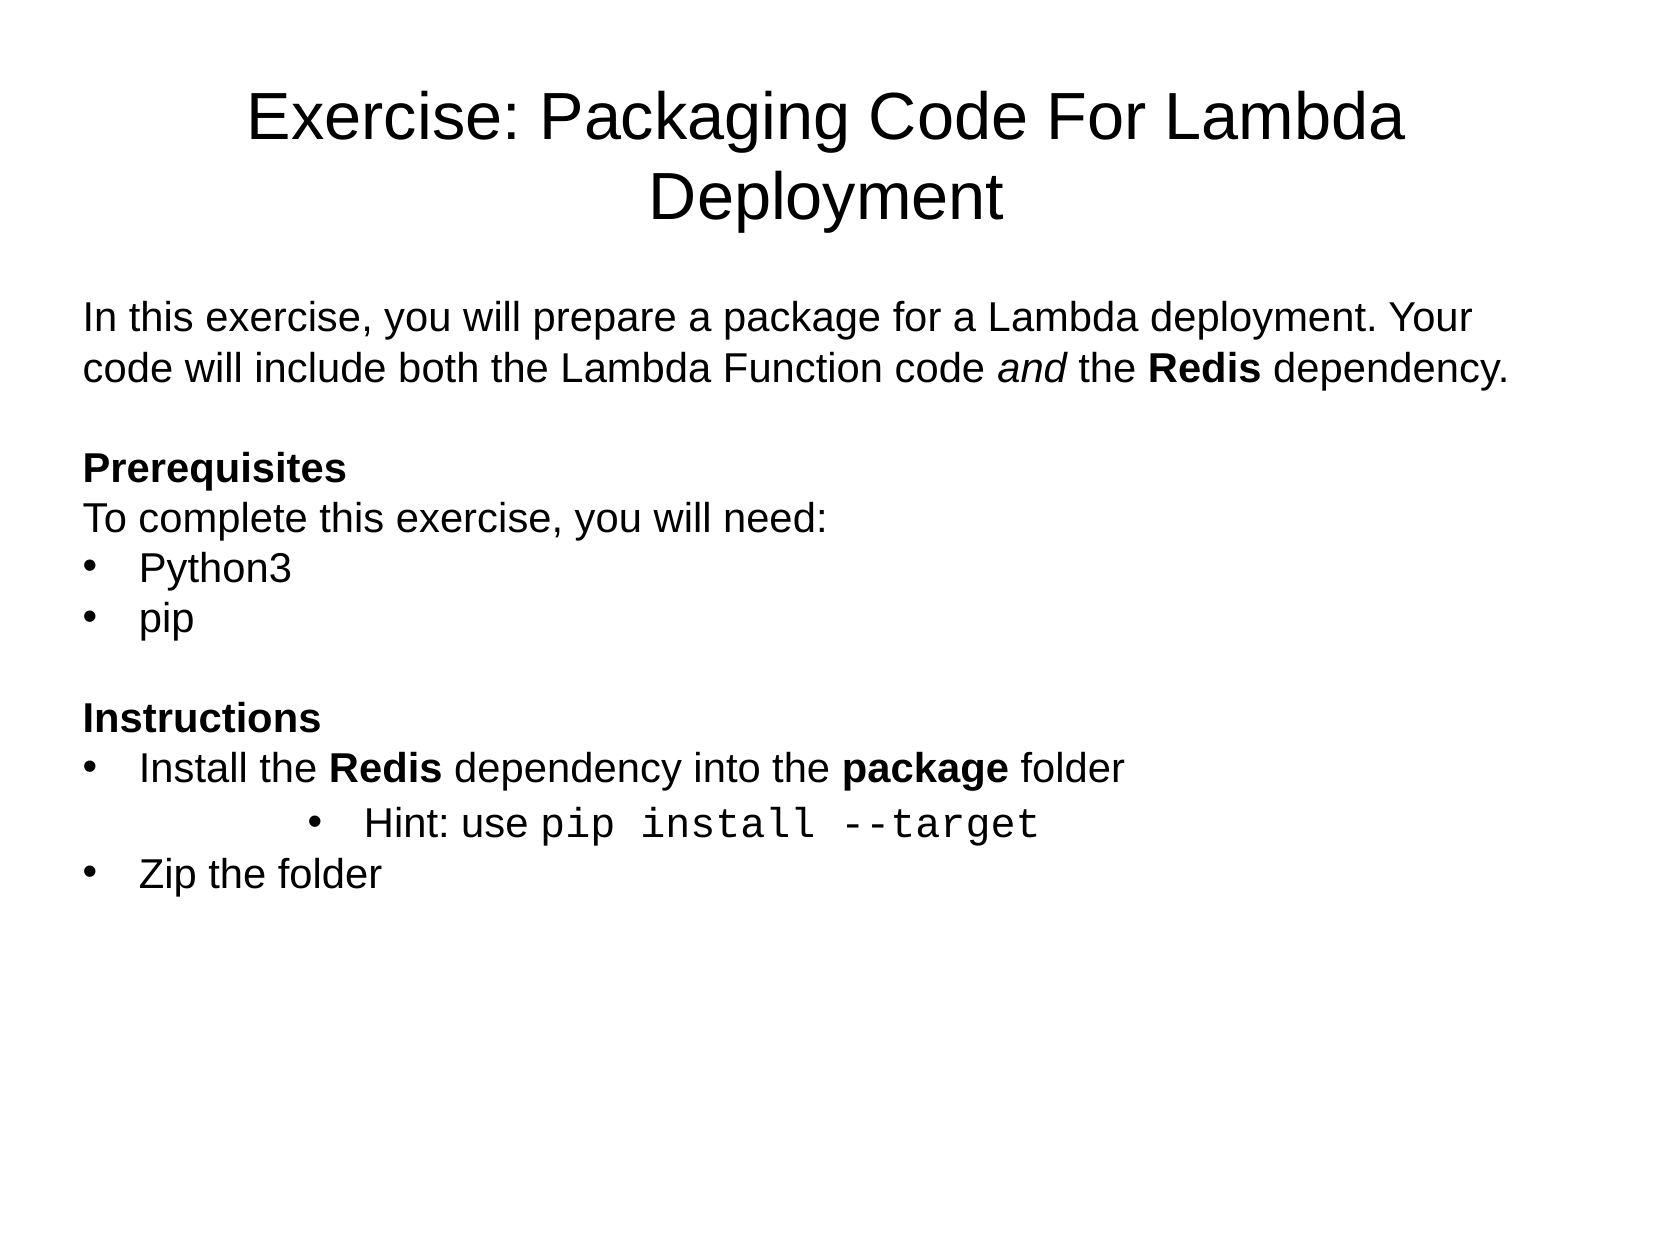

# Exercise: Packaging Code For Lambda Deployment
In this exercise, you will prepare a package for a Lambda deployment. Your code will include both the Lambda Function code and the Redis dependency.
Prerequisites
To complete this exercise, you will need:
Python3
pip
Instructions
Install the Redis dependency into the package folder
Hint: use pip install --target
Zip the folder